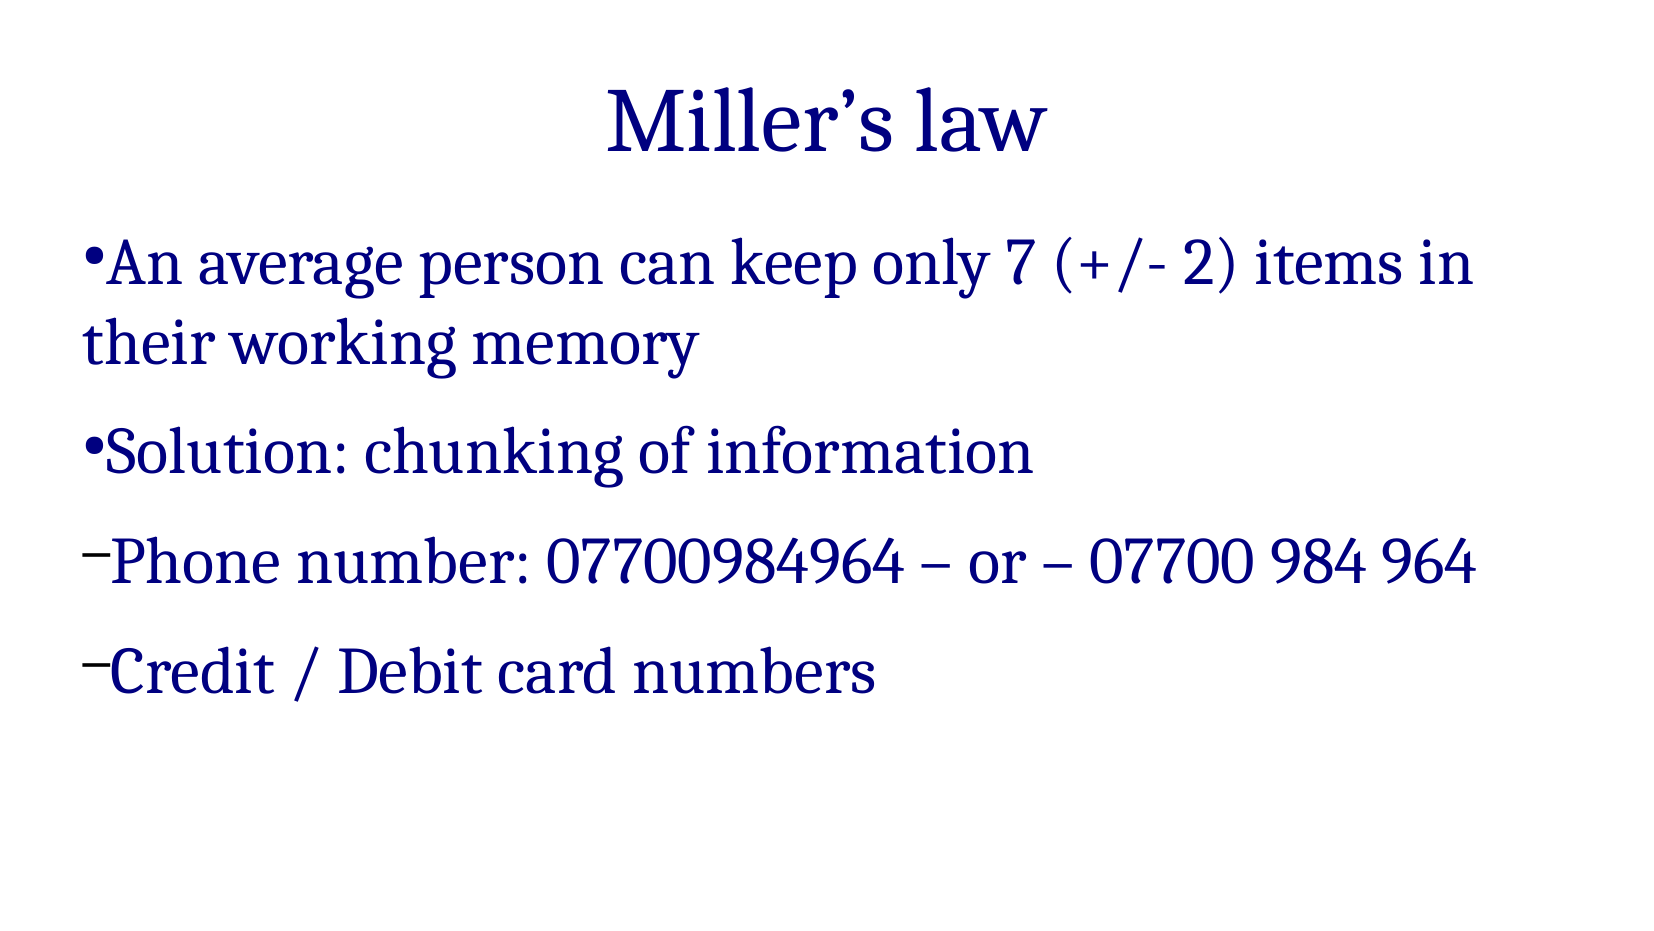

# Miller’s law
An average person can keep only 7 (+/- 2) items in their working memory
Solution: chunking of information
Phone number: 07700984964 – or – 07700 984 964
Credit / Debit card numbers